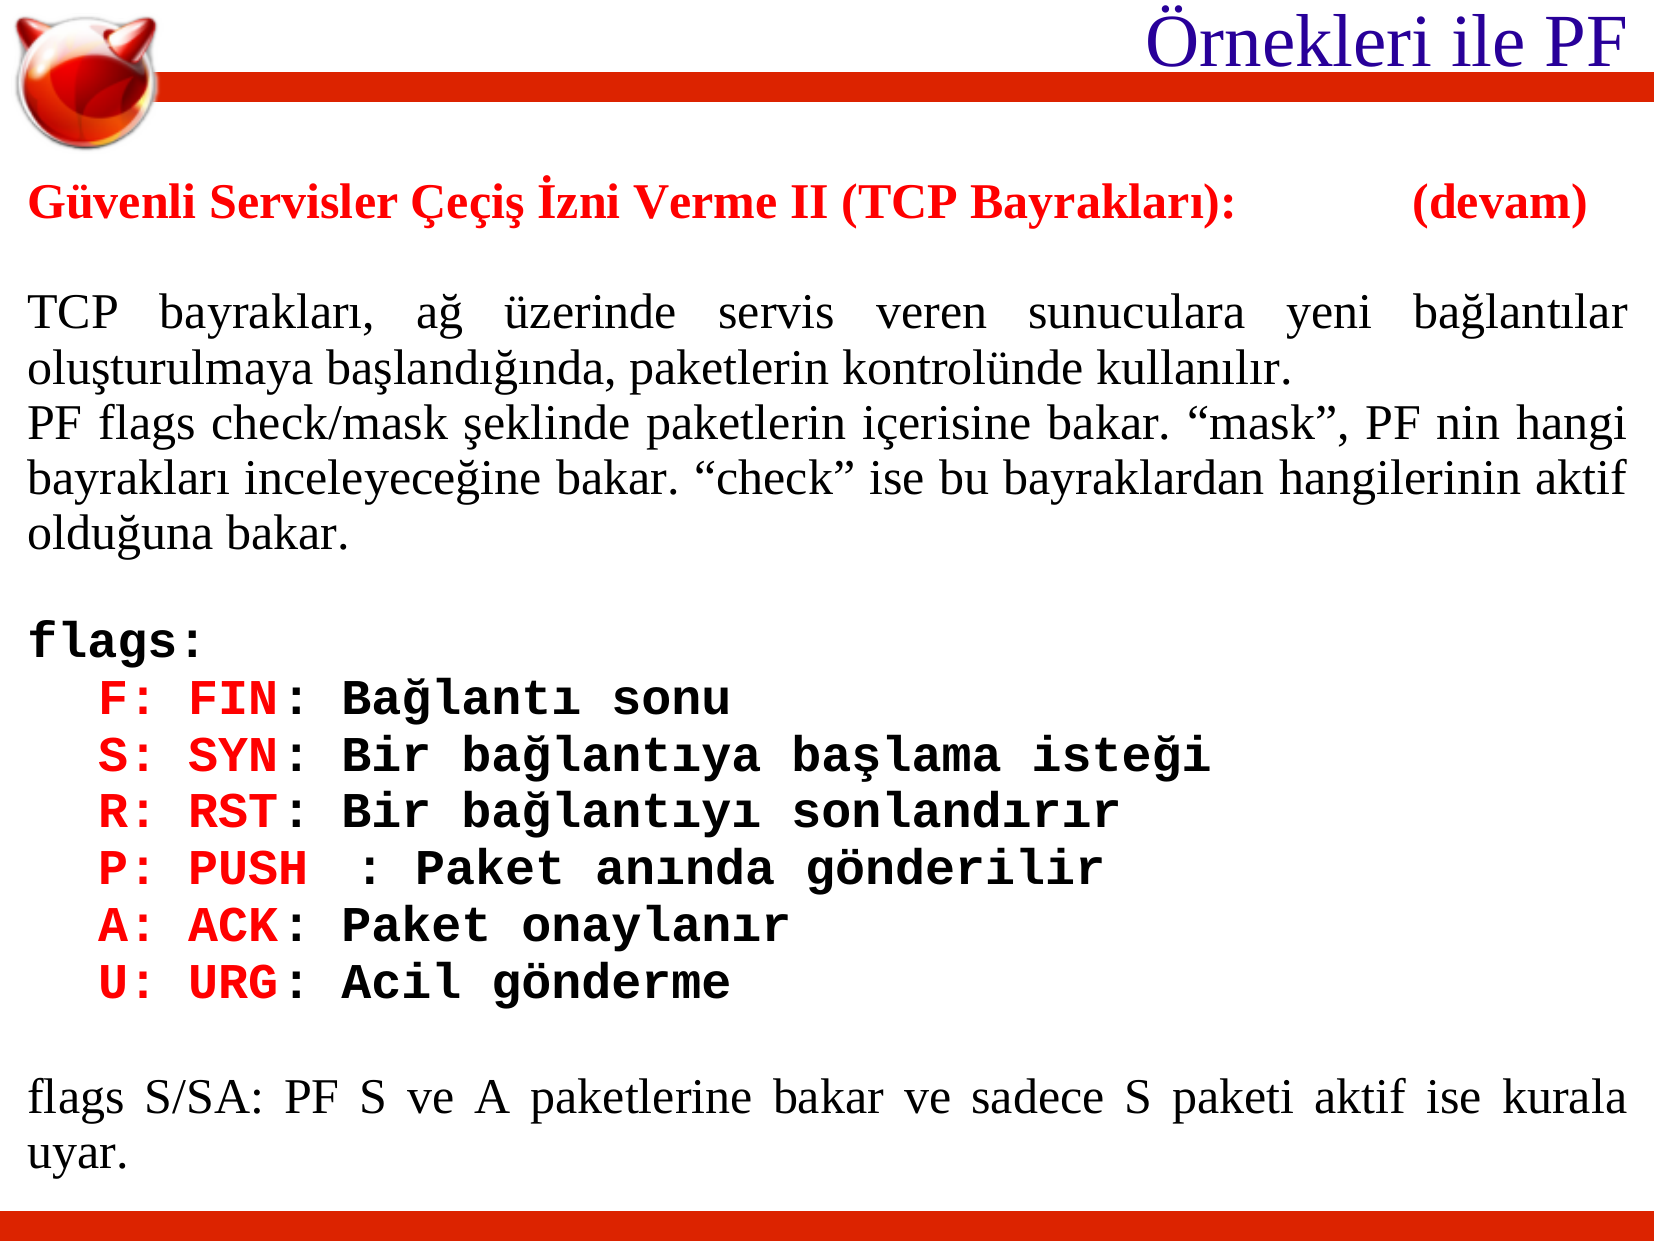

Örnekleri ile PF
Güvenli Servisler Çeçiş İzni Verme II (TCP Bayrakları): (devam)
TCP bayrakları, ağ üzerinde servis veren sunuculara yeni bağlantılar oluşturulmaya başlandığında, paketlerin kontrolünde kullanılır.
PF flags check/mask şeklinde paketlerin içerisine bakar. “mask”, PF nin hangi bayrakları inceleyeceğine bakar. “check” ise bu bayraklardan hangilerinin aktif olduğuna bakar.
flags:
F: FIN	: Bağlantı sonu
S: SYN	: Bir bağlantıya başlama isteği
R: RST	: Bir bağlantıyı sonlandırır
P: PUSH	: Paket anında gönderilir
A: ACK	: Paket onaylanır
U: URG	: Acil gönderme
flags S/SA: PF S ve A paketlerine bakar ve sadece S paketi aktif ise kurala uyar.